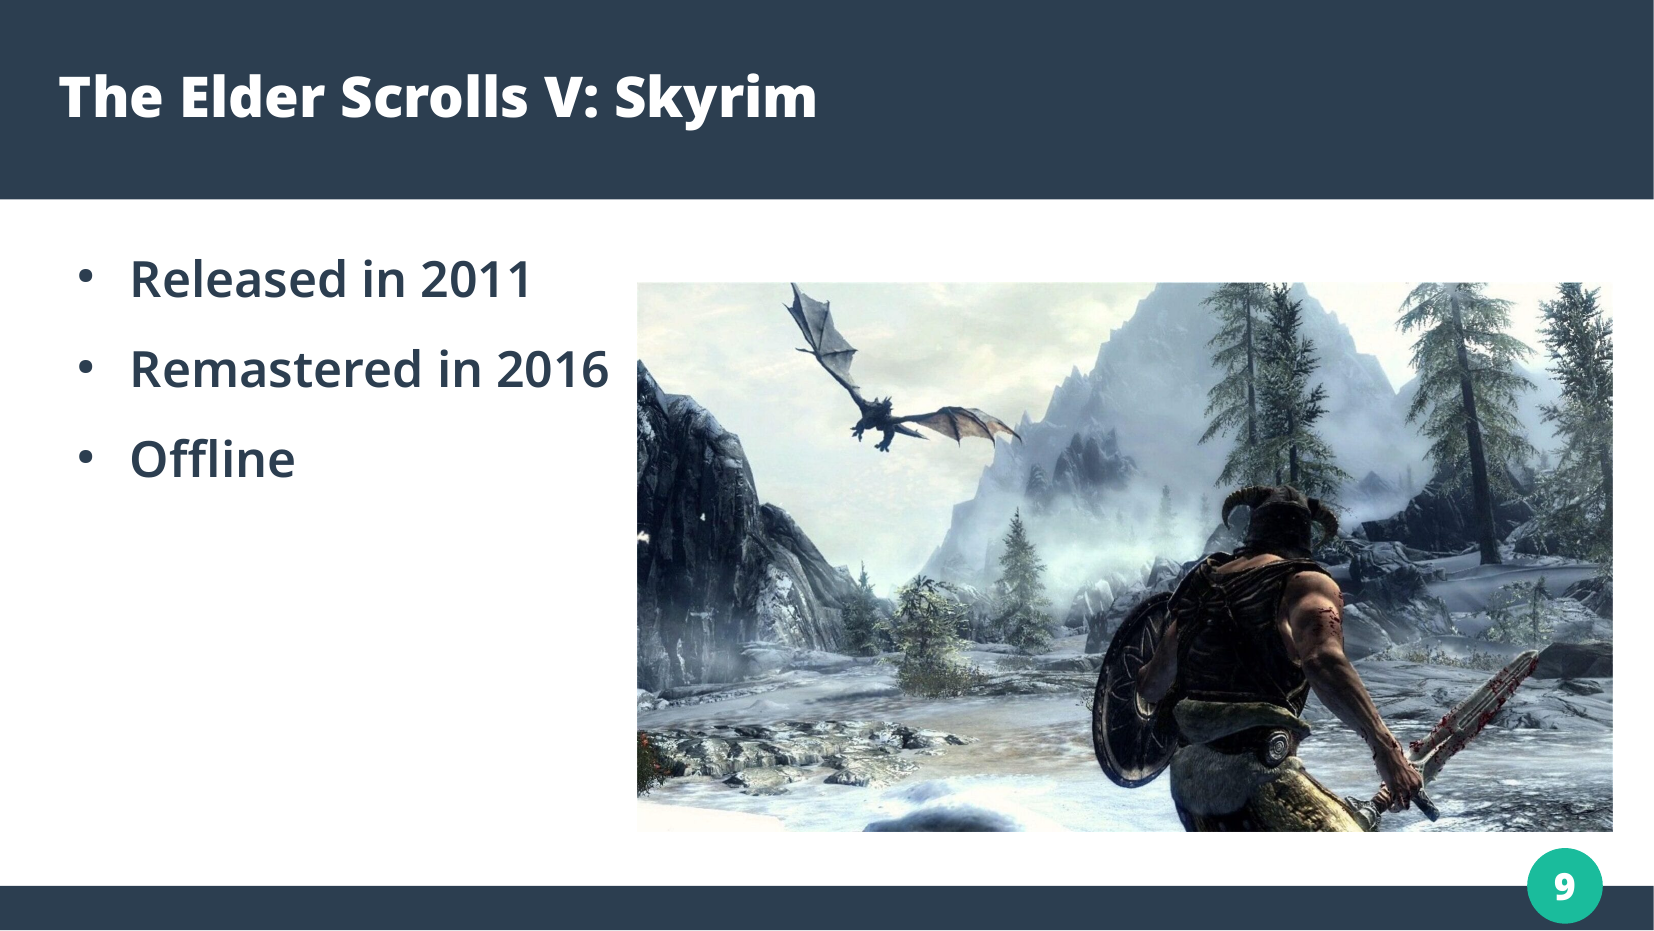

# The Elder Scrolls V: Skyrim
Released in 2011
Remastered in 2016
Offline